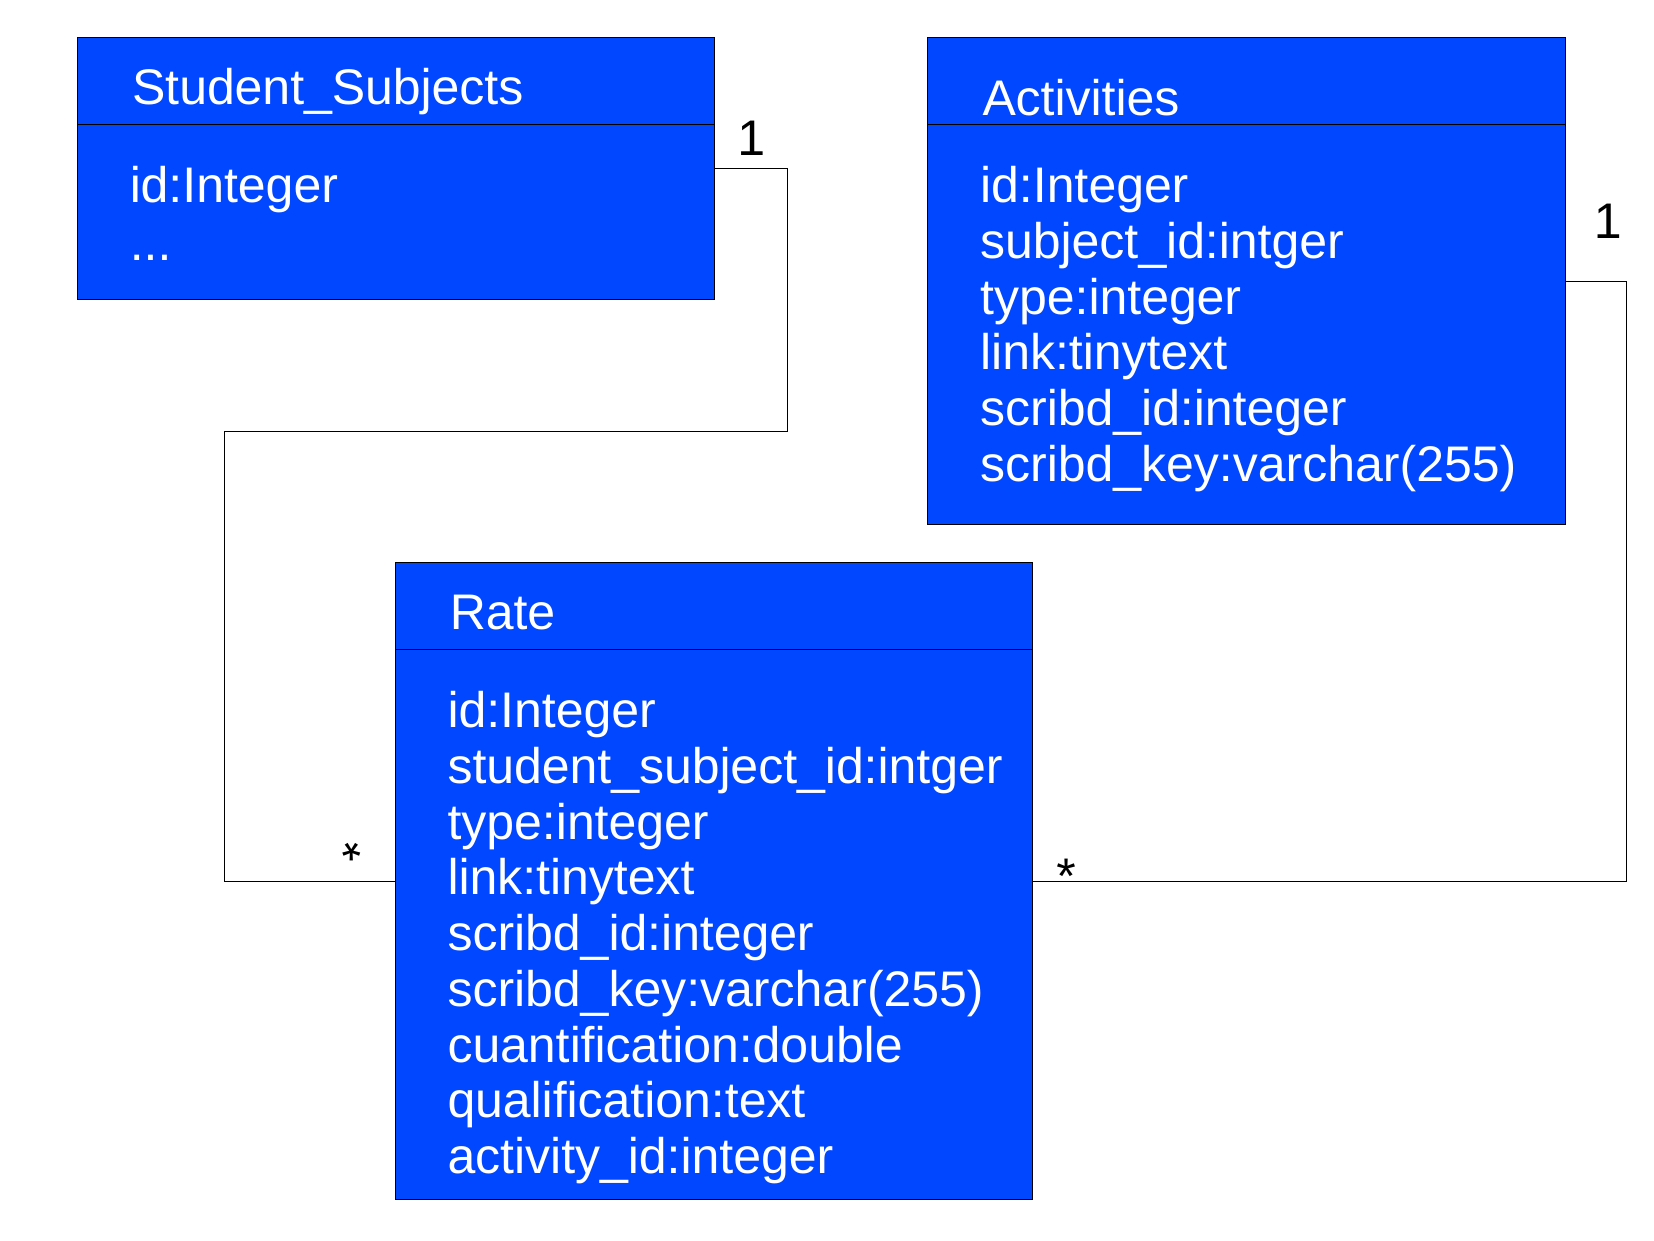

Student_Subjects
Activities
1
id:Integer
id:Integer
subject_id:intger
type:integer
link:tinytext
scribd_id:integer
scribd_key:varchar(255)
1
...
Rate
id:Integer
student_subject_id:intger
type:integer
link:tinytext
scribd_id:integer
scribd_key:varchar(255)
cuantification:double
qualification:text
activity_id:integer
*
*